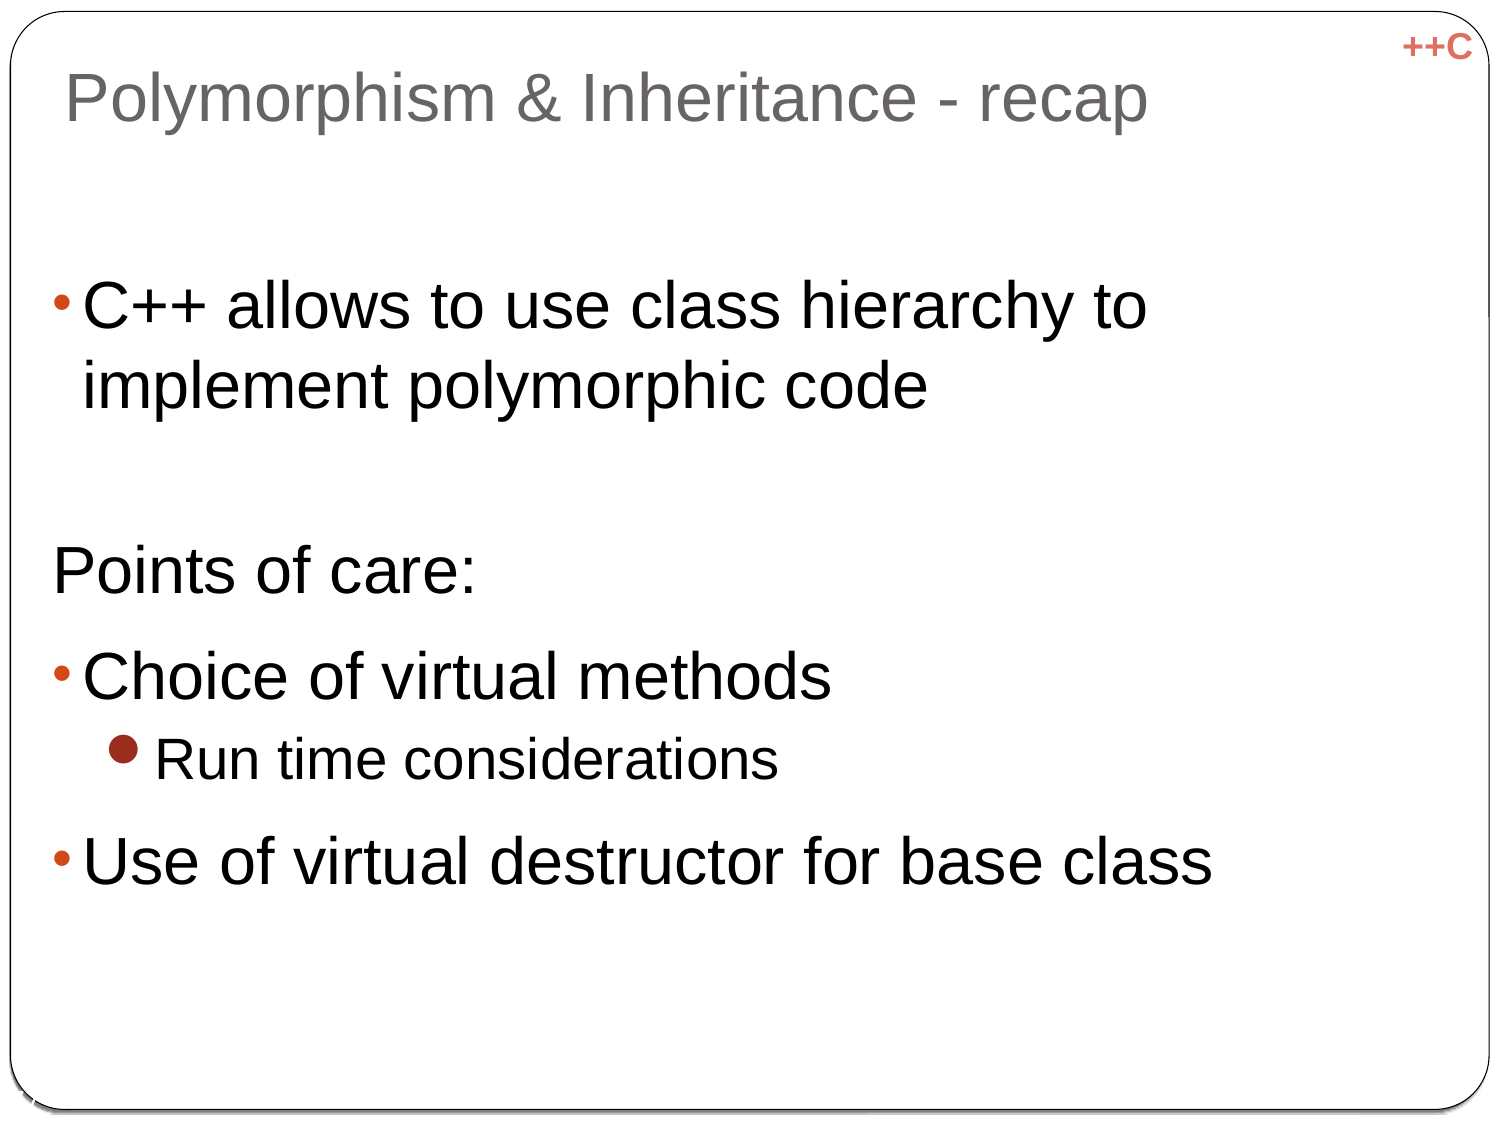

# Polymorphism & Inheritance - recap
C++ allows to use class hierarchy to implement polymorphic code
Points of care:
Choice of virtual methods
Run time considerations
Use of virtual destructor for base class